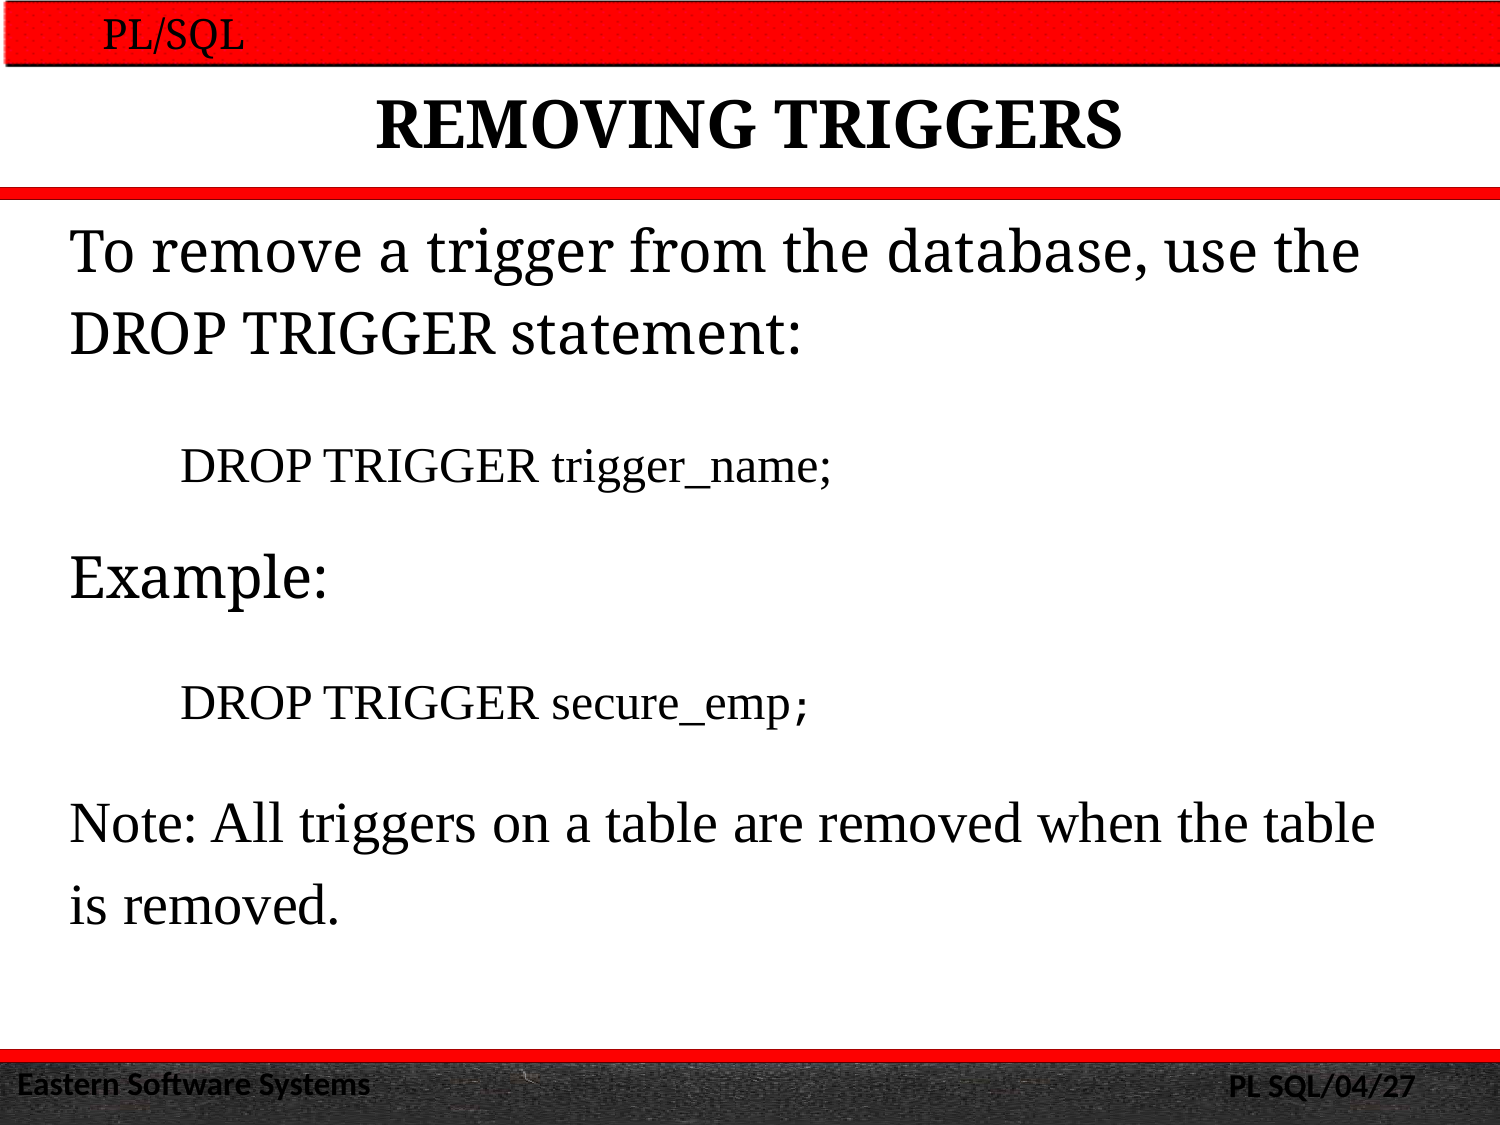

PL/SQL
REMOVING TRIGGERS
To remove a trigger from the database, use the
DROP TRIGGER statement:
Example:
Note: All triggers on a table are removed when the table
is removed.
DROP TRIGGER trigger_name;
DROP TRIGGER secure_emp;
Eastern Software Systems
				 PL SQL/04/27